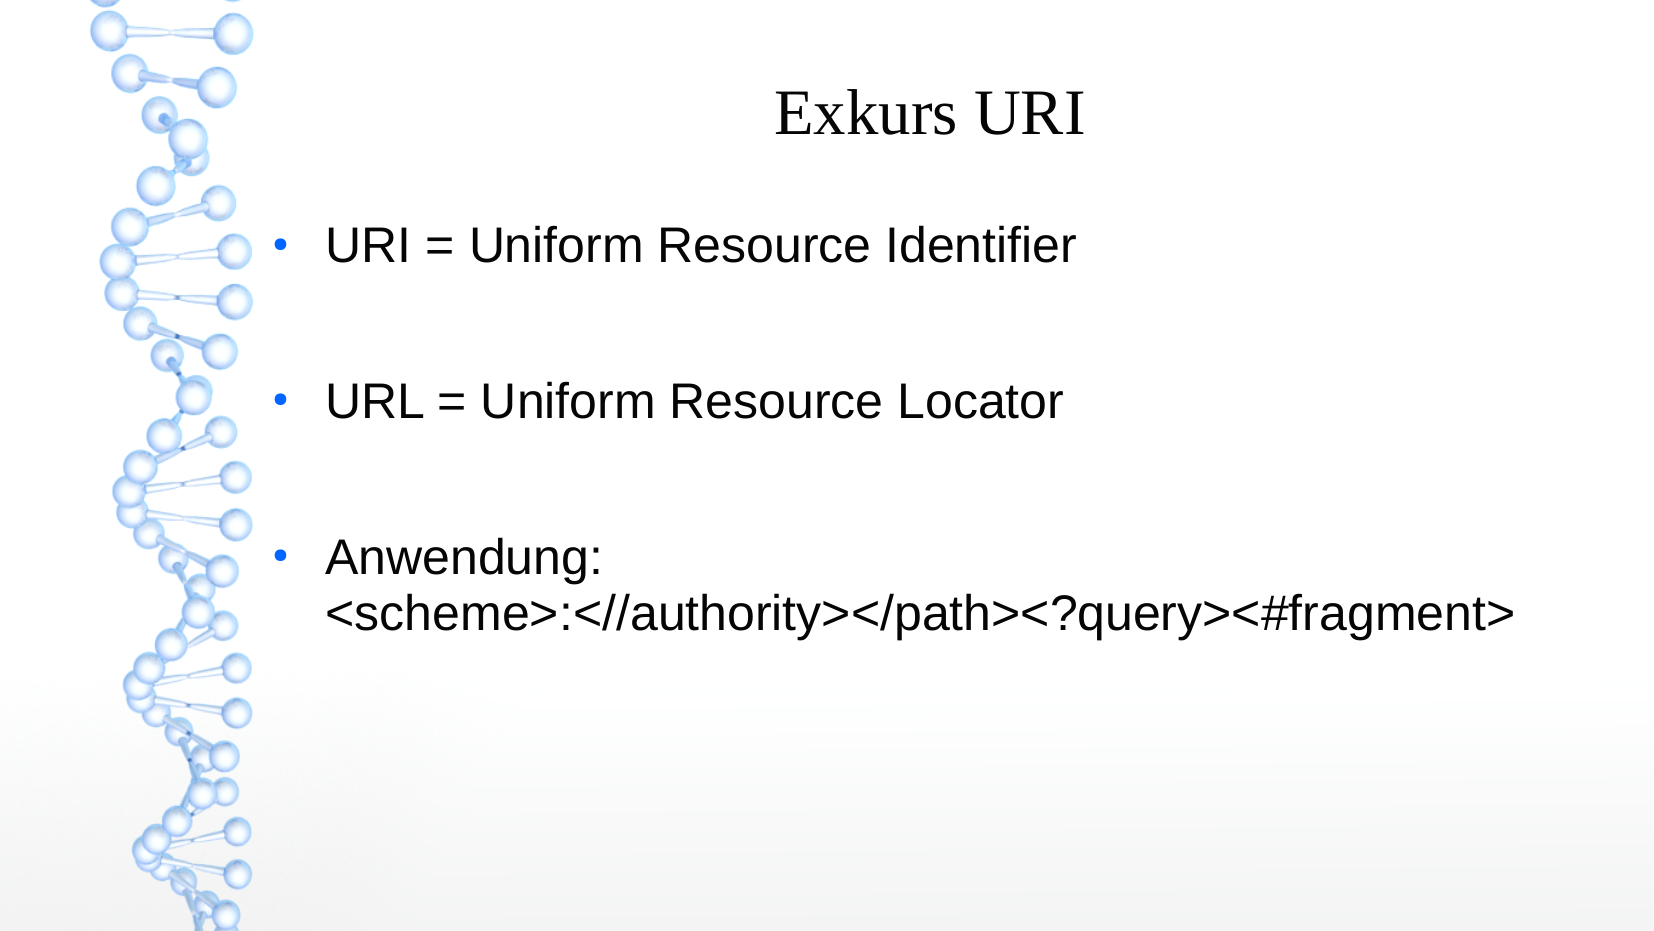

# Exkurs URI
URI = Uniform Resource Identifier
URL = Uniform Resource Locator
Anwendung:
<scheme>:<//authority></path><?query><#fragment>